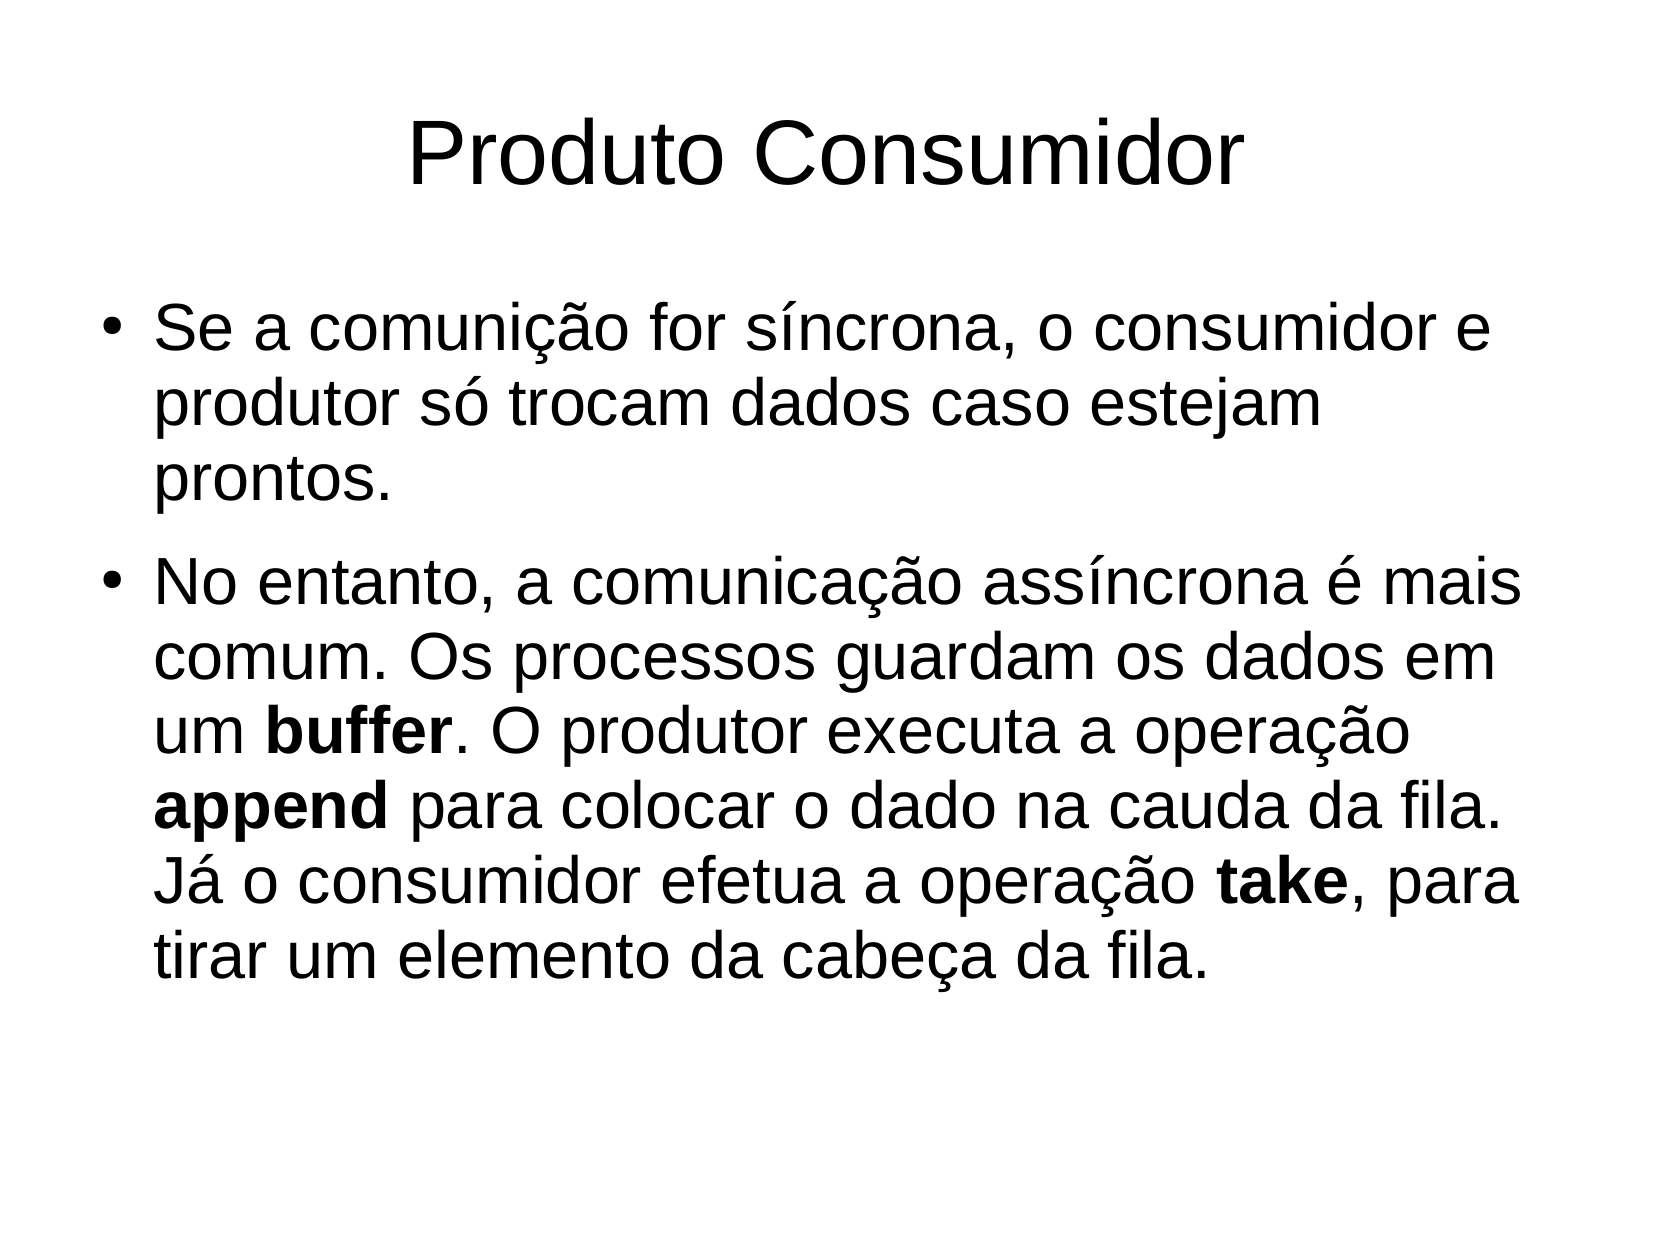

# Produto Consumidor
Se a comunição for síncrona, o consumidor e produtor só trocam dados caso estejam prontos.
No entanto, a comunicação assíncrona é mais comum. Os processos guardam os dados em um buffer. O produtor executa a operação append para colocar o dado na cauda da fila. Já o consumidor efetua a operação take, para tirar um elemento da cabeça da fila.